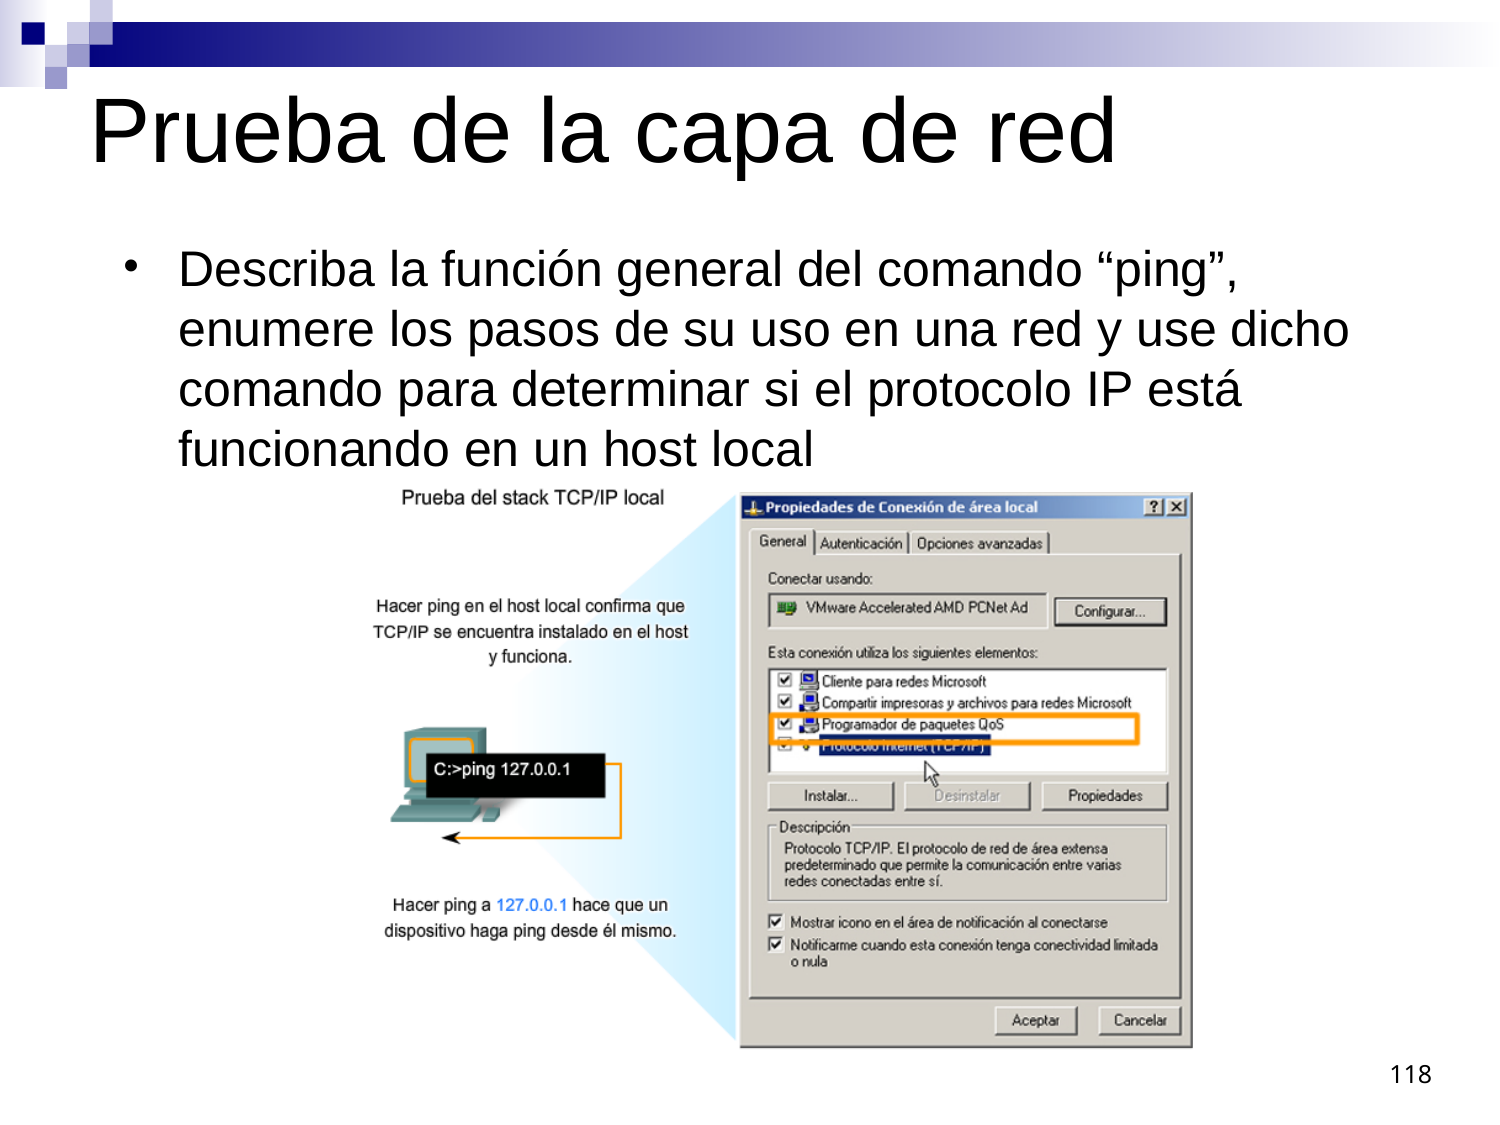

Prueba de la capa de red
Describa la función general del comando “ping”, enumere los pasos de su uso en una red y use dicho comando para determinar si el protocolo IP está funcionando en un host local